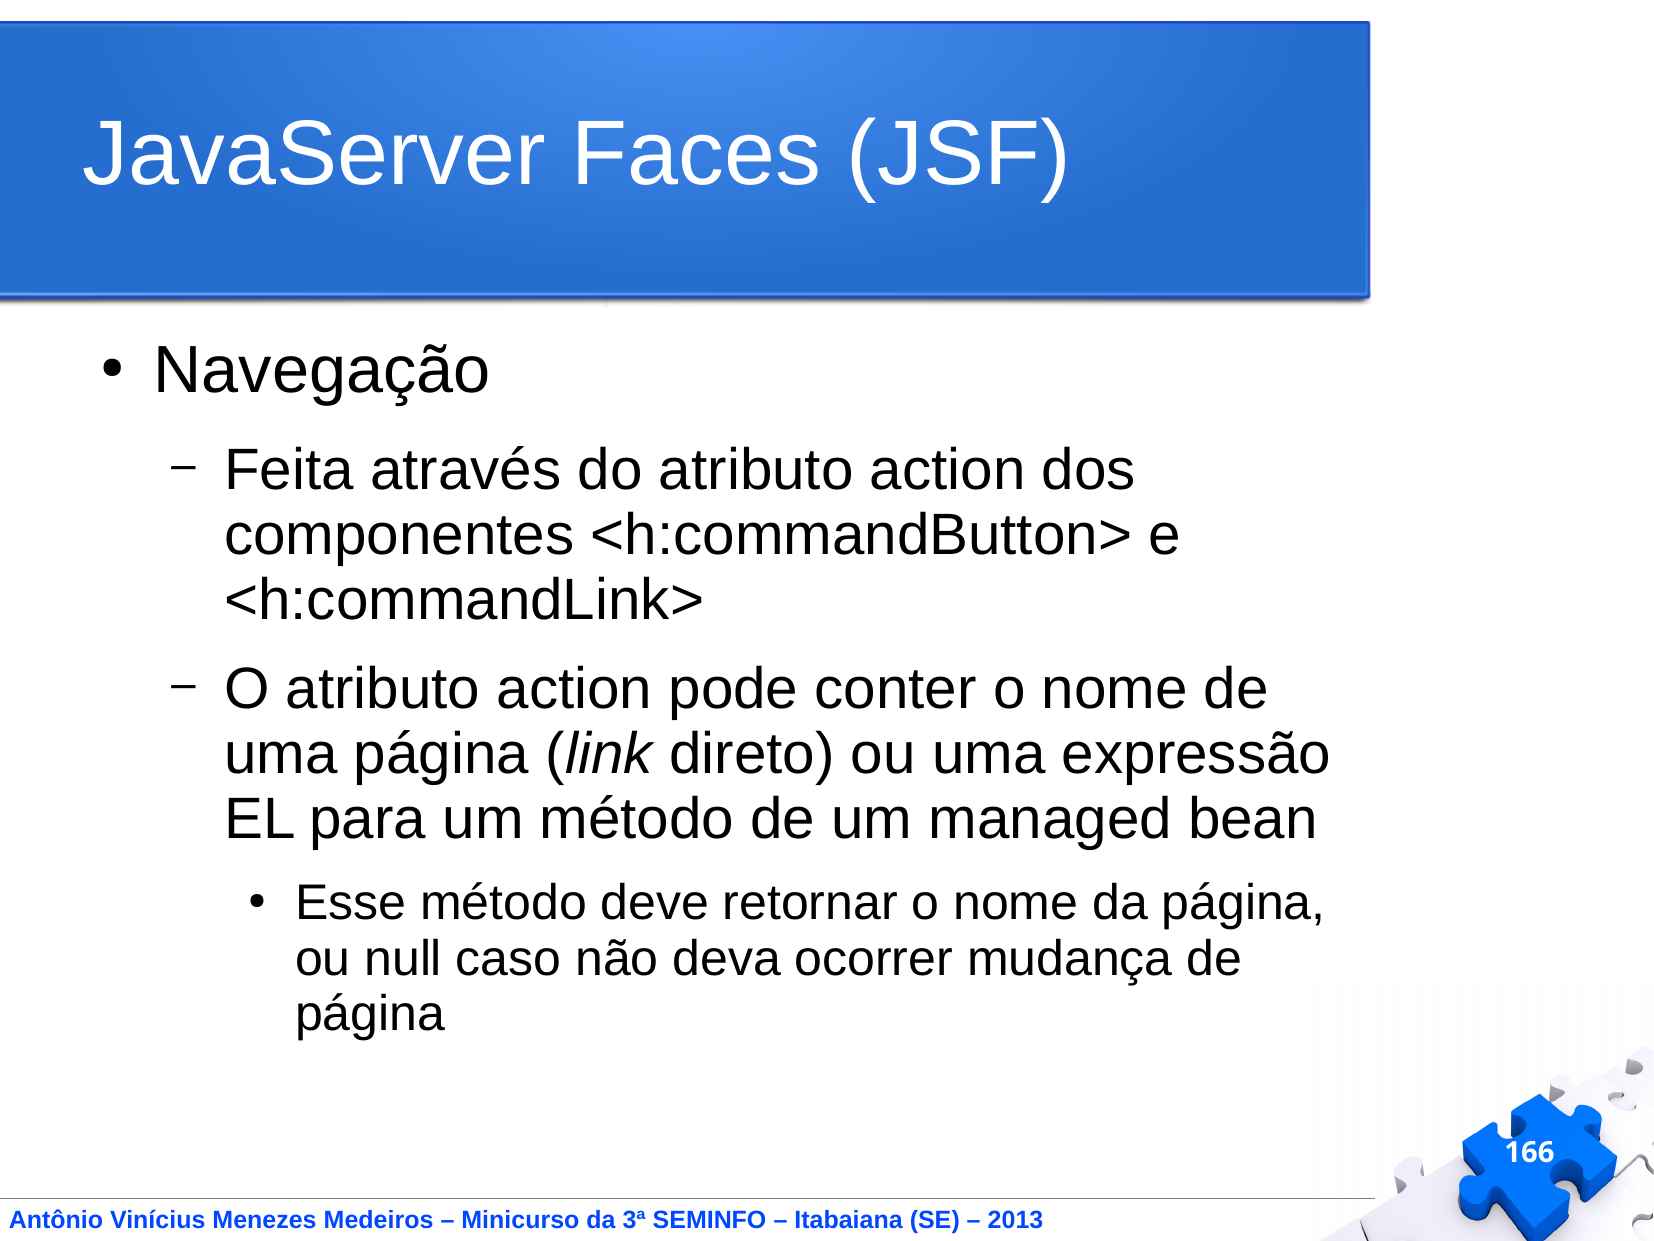

# JavaServer Faces (JSF)
Navegação
Feita através do atributo action dos componentes <h:commandButton> e <h:commandLink>
O atributo action pode conter o nome de uma página (link direto) ou uma expressão EL para um método de um managed bean
Esse método deve retornar o nome da página, ou null caso não deva ocorrer mudança de página
166